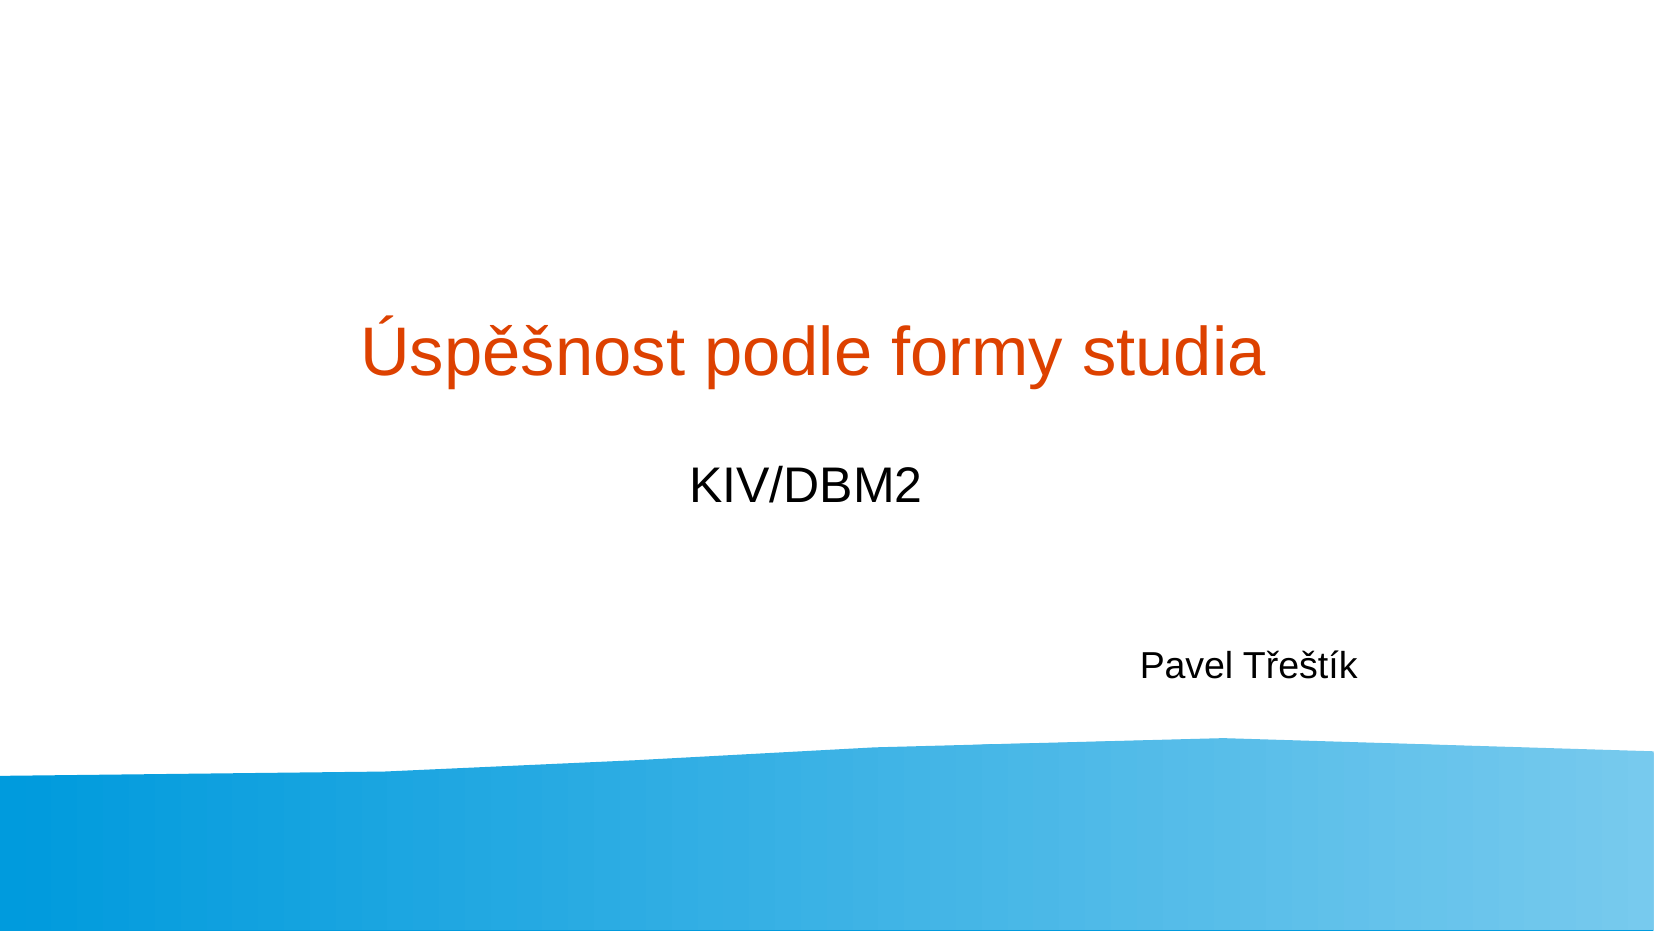

# Úspěšnost podle formy studia
KIV/DBM2
Pavel Třeštík